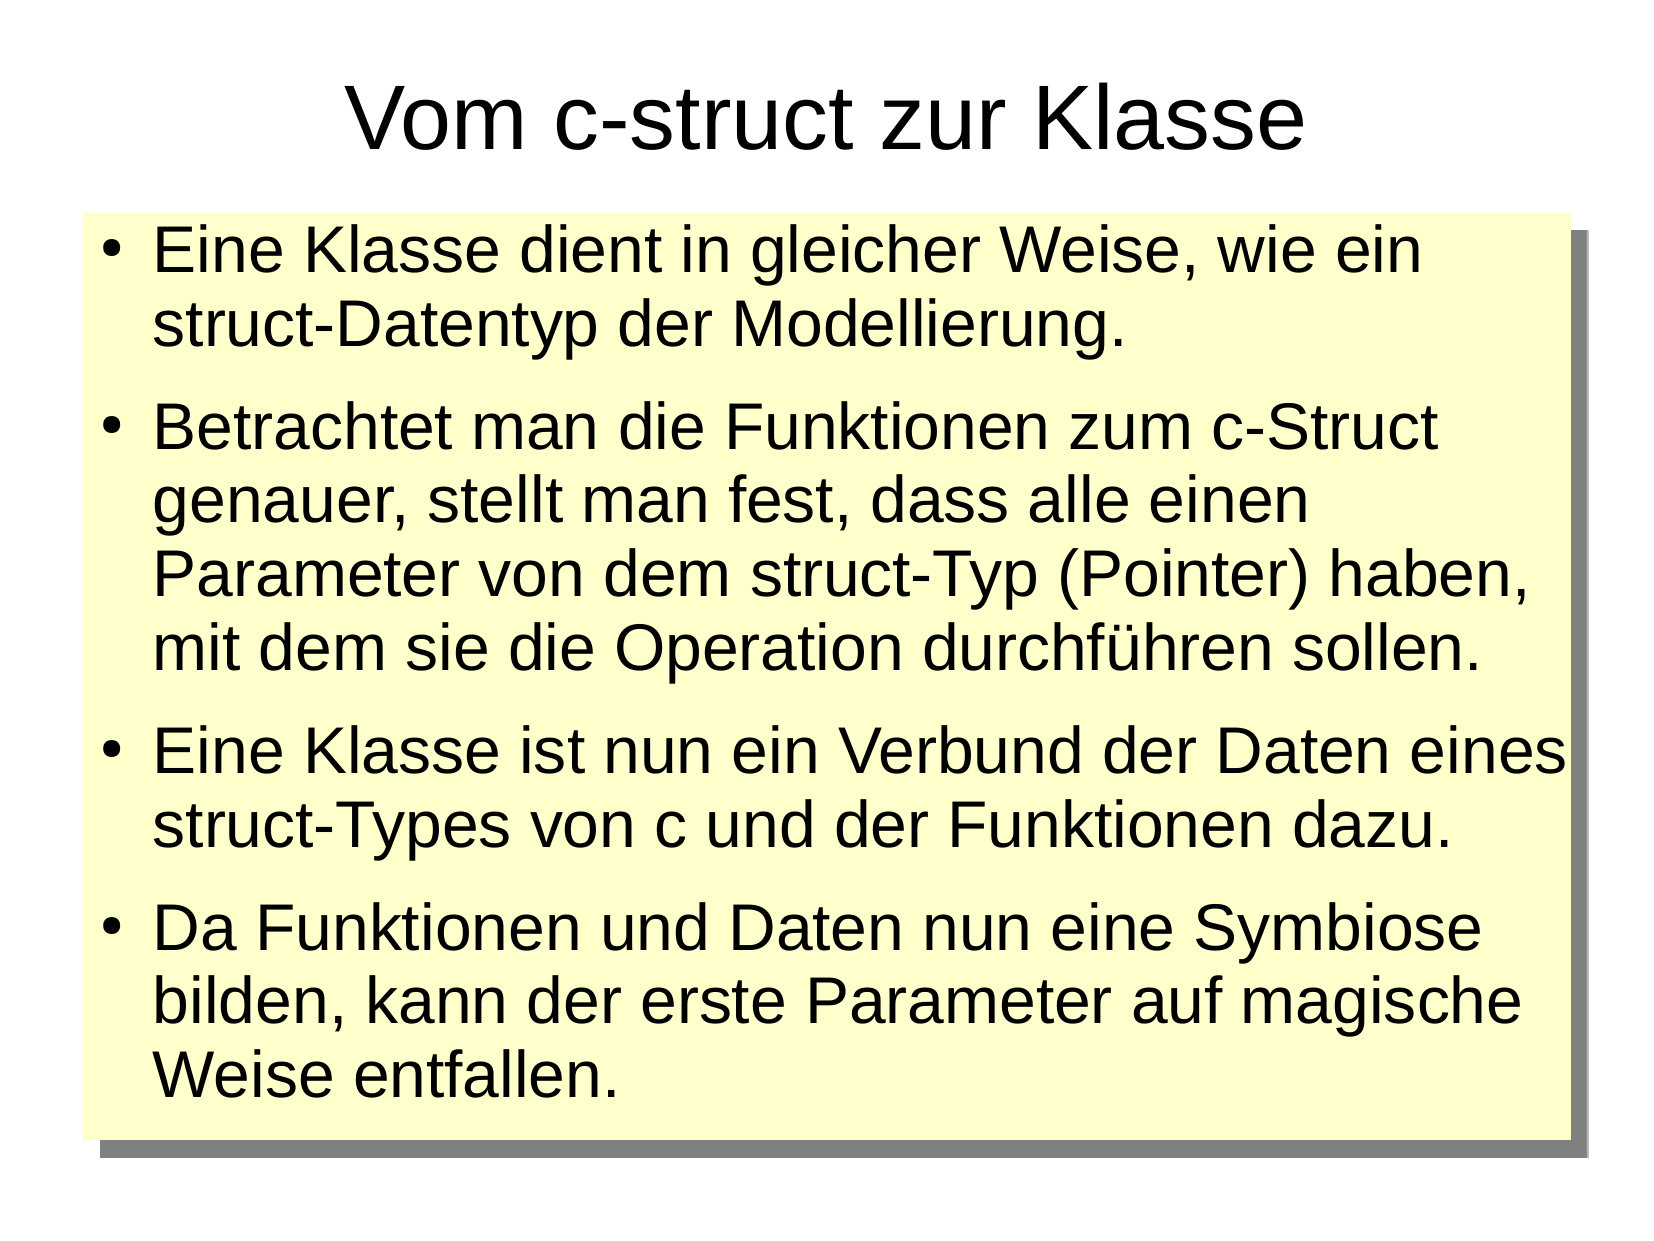

# Vom c-struct zur Klasse
Eine Klasse dient in gleicher Weise, wie ein struct-Datentyp der Modellierung.
Betrachtet man die Funktionen zum c-Struct genauer, stellt man fest, dass alle einen Parameter von dem struct-Typ (Pointer) haben, mit dem sie die Operation durchführen sollen.
Eine Klasse ist nun ein Verbund der Daten eines struct-Types von c und der Funktionen dazu.
Da Funktionen und Daten nun eine Symbiose bilden, kann der erste Parameter auf magische Weise entfallen.
13